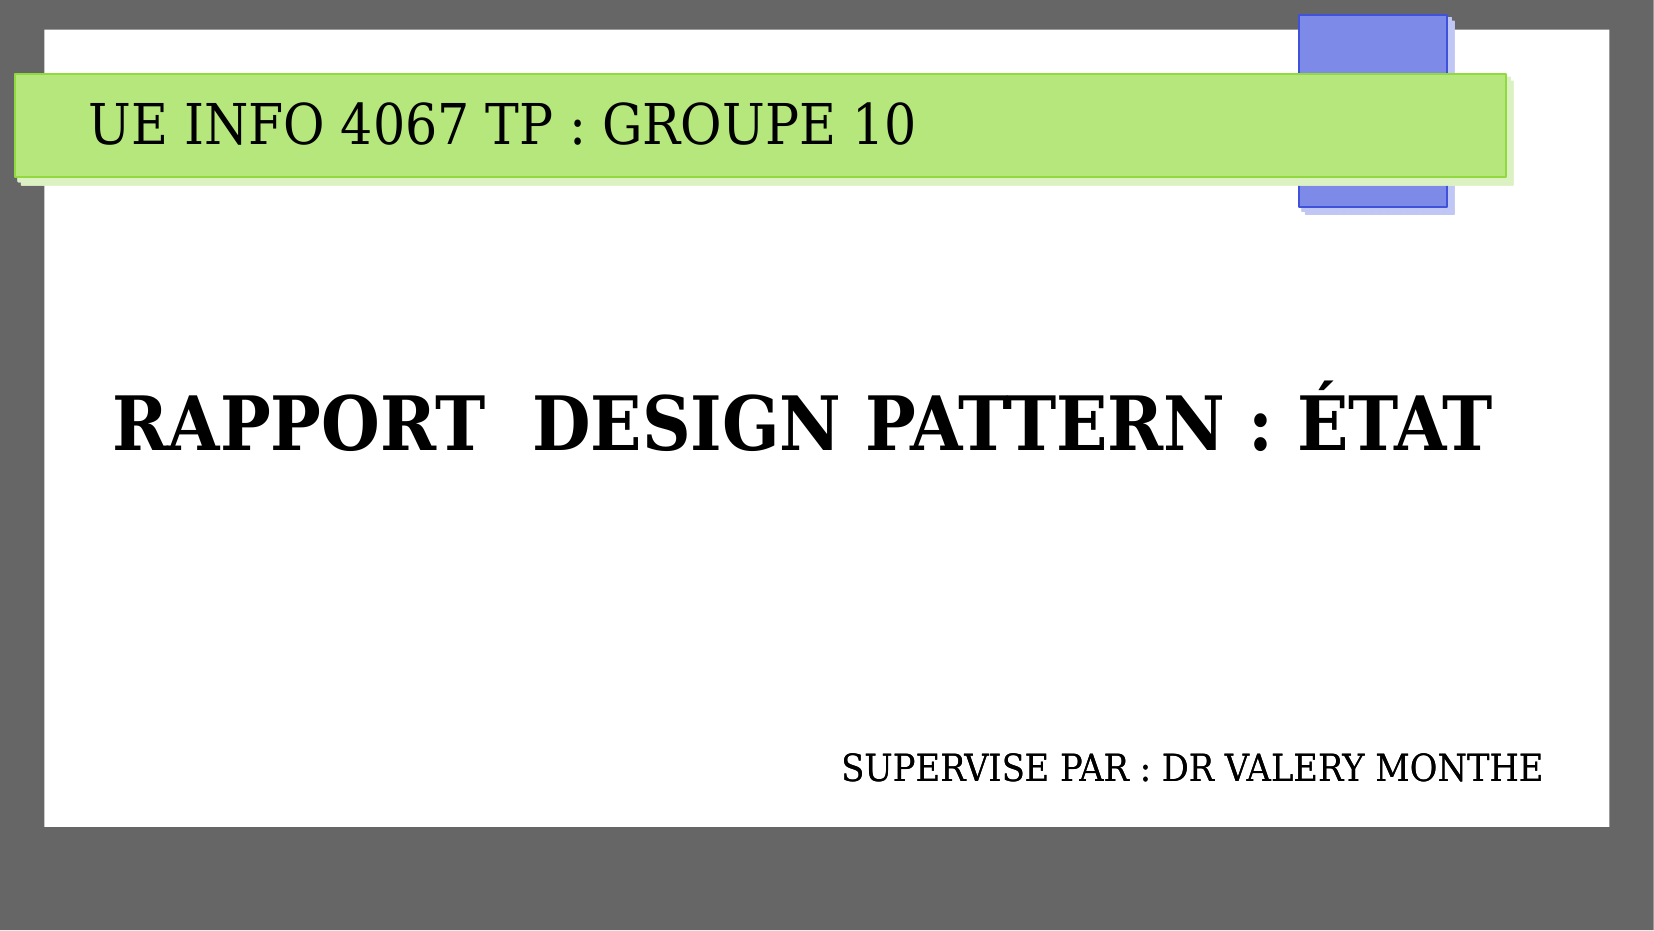

# UE INFO 4067 TP : GROUPE 10
 RAPPORT DESIGN PATTERN : ÉTAT
SUPERVISE PAR : DR VALERY MONTHE
SUPERVISE PAR : DR VALERY MONTHE